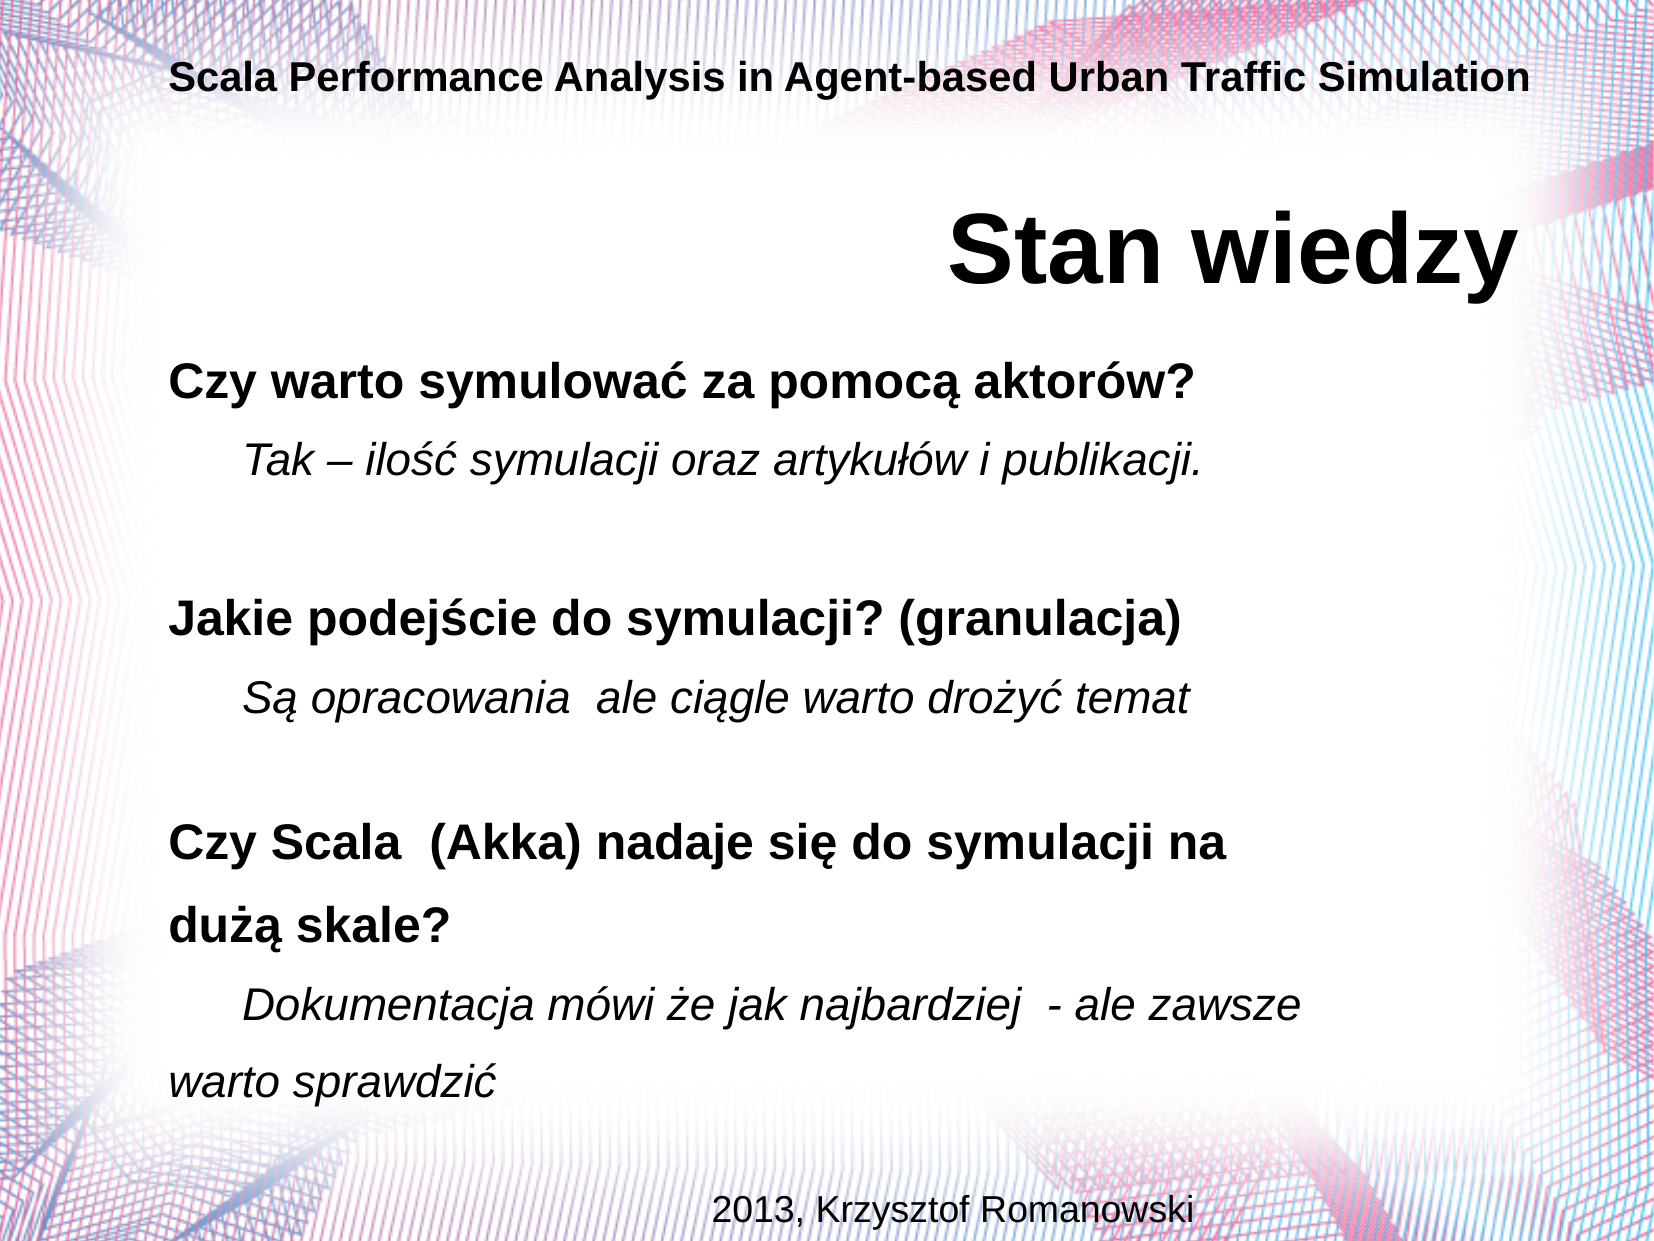

Scala Performance Analysis in Agent-based Urban Traffic Simulation
Stan wiedzy
Czy warto symulować za pomocą aktorów?
	Tak – ilość symulacji oraz artykułów i publikacji.
Jakie podejście do symulacji? (granulacja)
	Są opracowania ale ciągle warto drożyć temat
Czy Scala (Akka) nadaje się do symulacji na dużą skale?
	Dokumentacja mówi że jak najbardziej - ale zawsze warto sprawdzić
2013, Krzysztof Romanowski